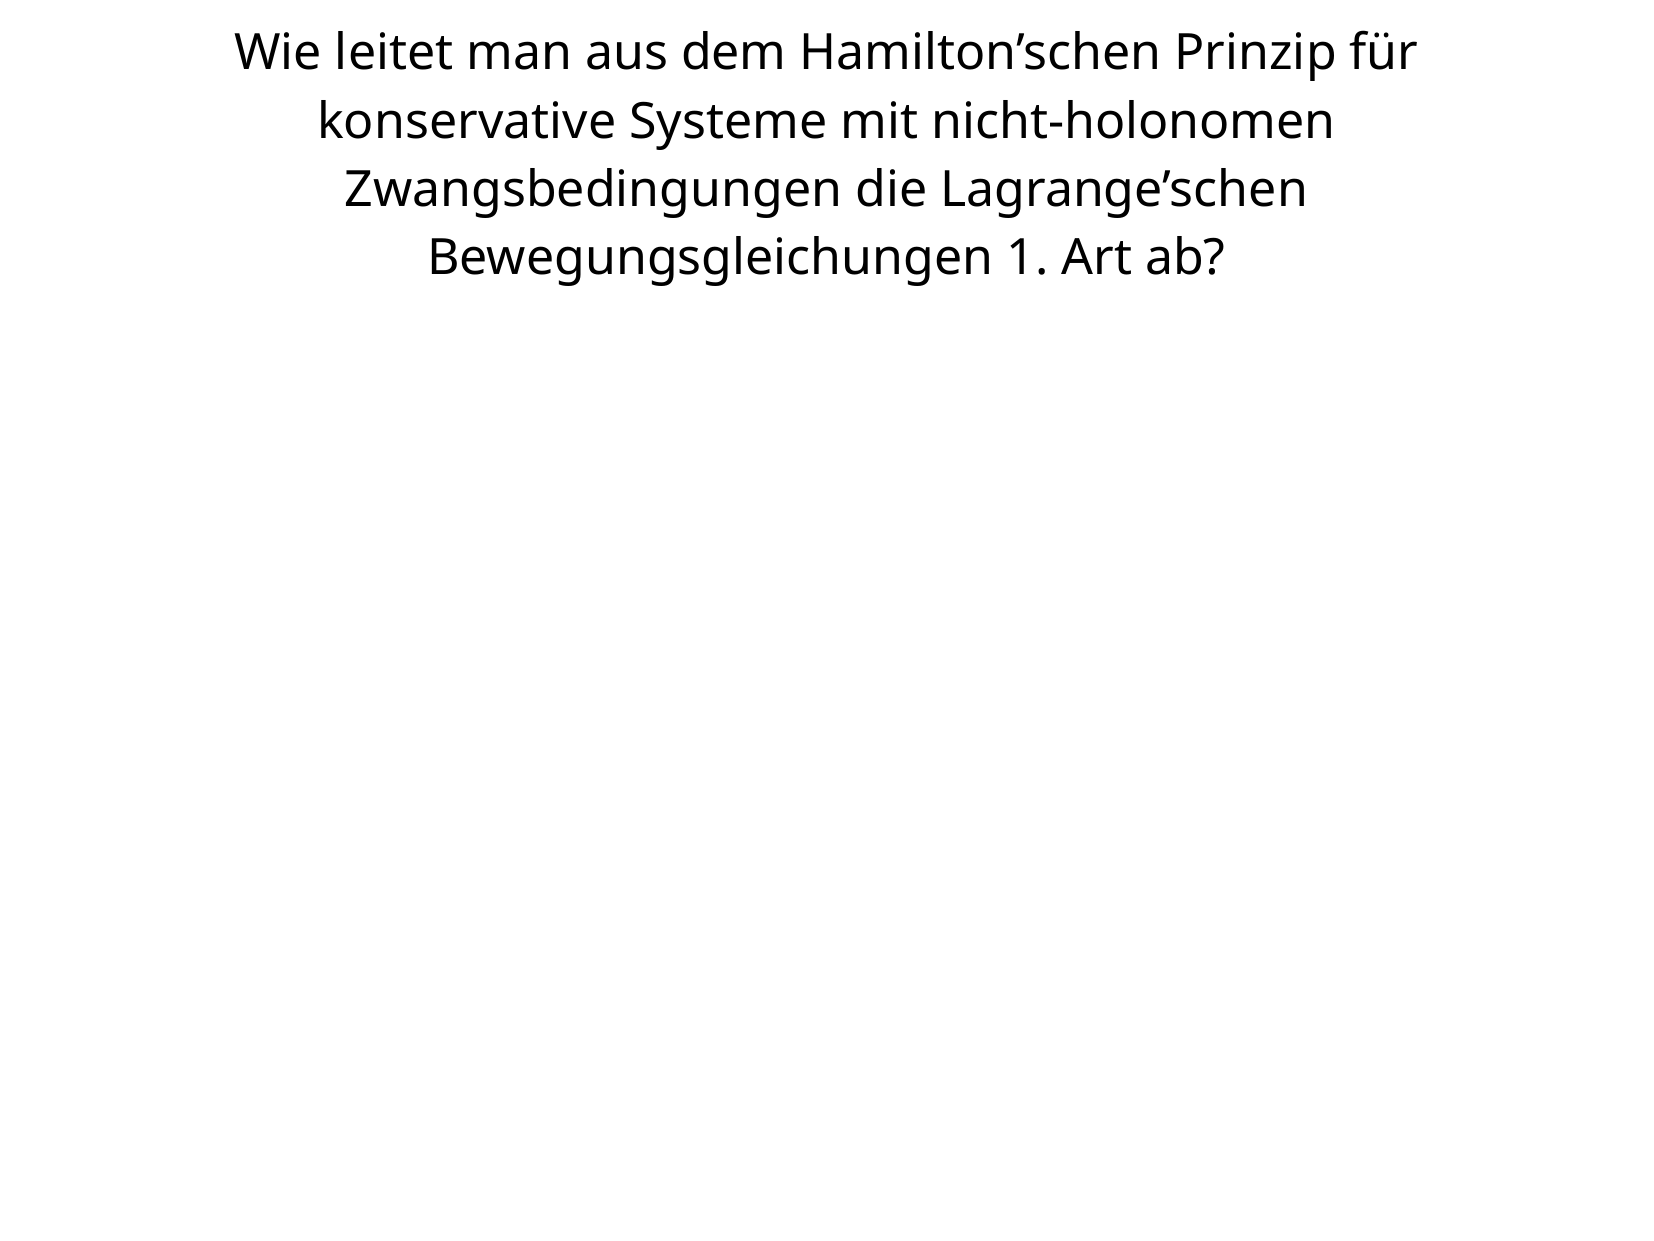

# Wie leitet man aus dem Hamilton’schen Prinzip für konservative Systeme mit nicht-holonomen Zwangsbedingungen die Lagrange’schen Bewegungsgleichungen 1. Art ab?